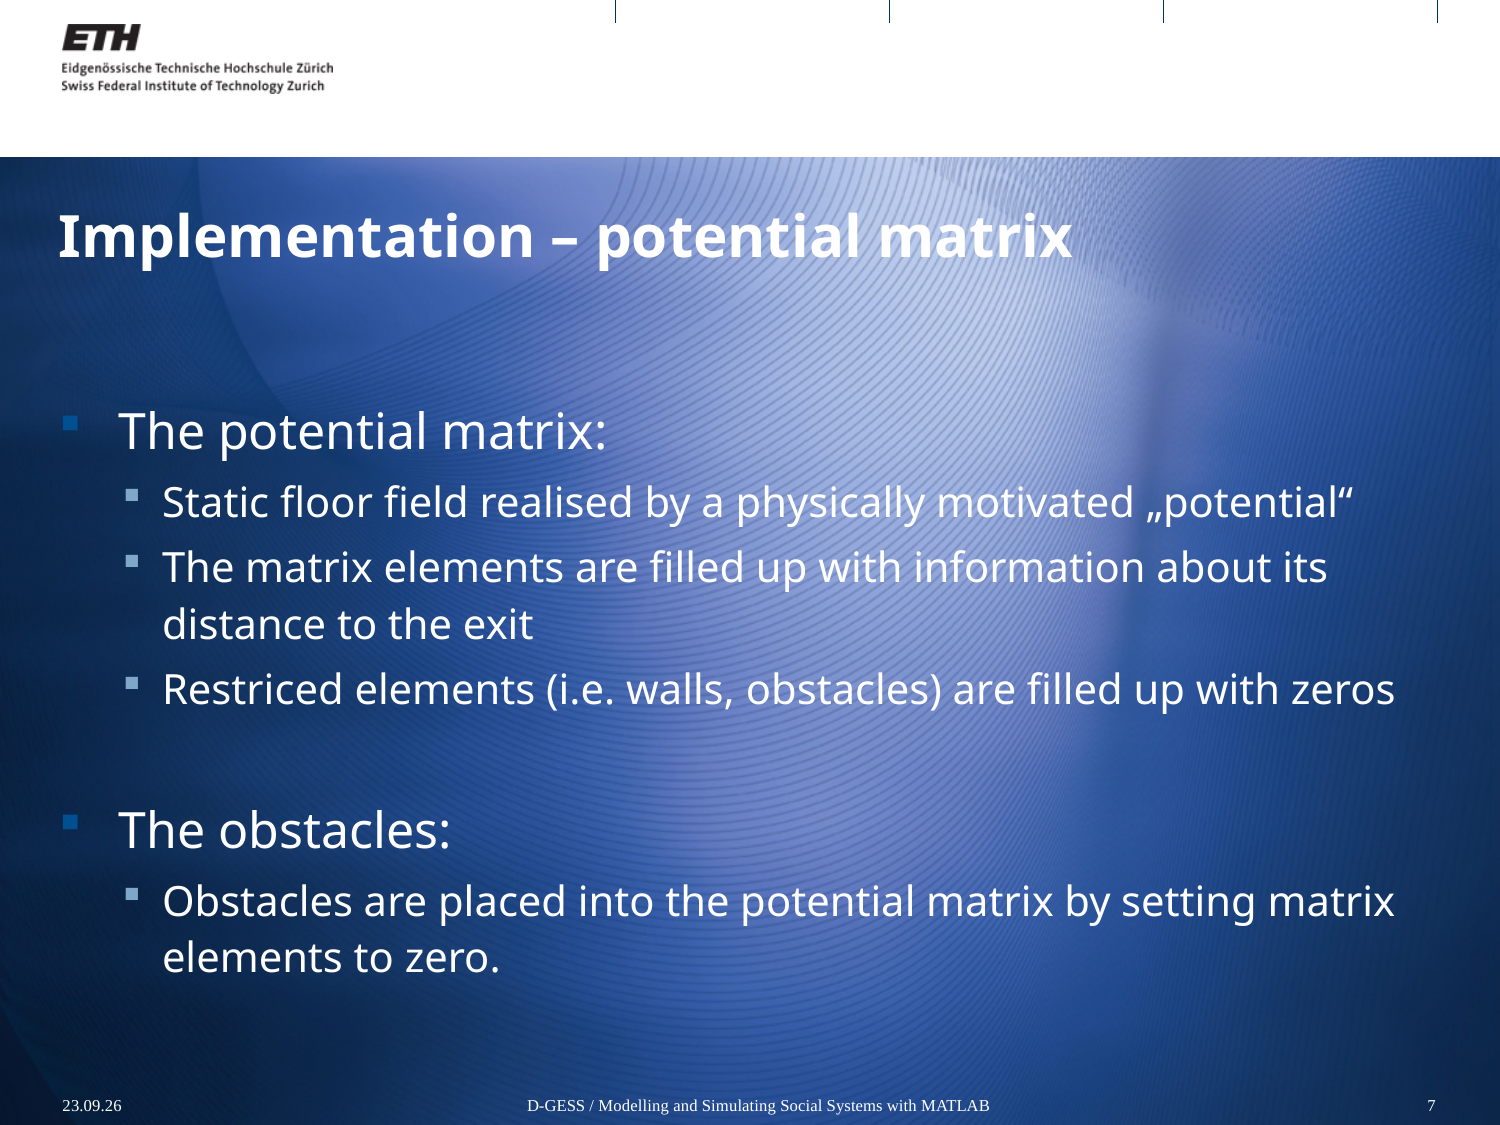

# Implementation – potential matrix
The potential matrix:
Static floor field realised by a physically motivated „potential“
The matrix elements are filled up with information about its distance to the exit
Restriced elements (i.e. walls, obstacles) are filled up with zeros
The obstacles:
Obstacles are placed into the potential matrix by setting matrix elements to zero.
7